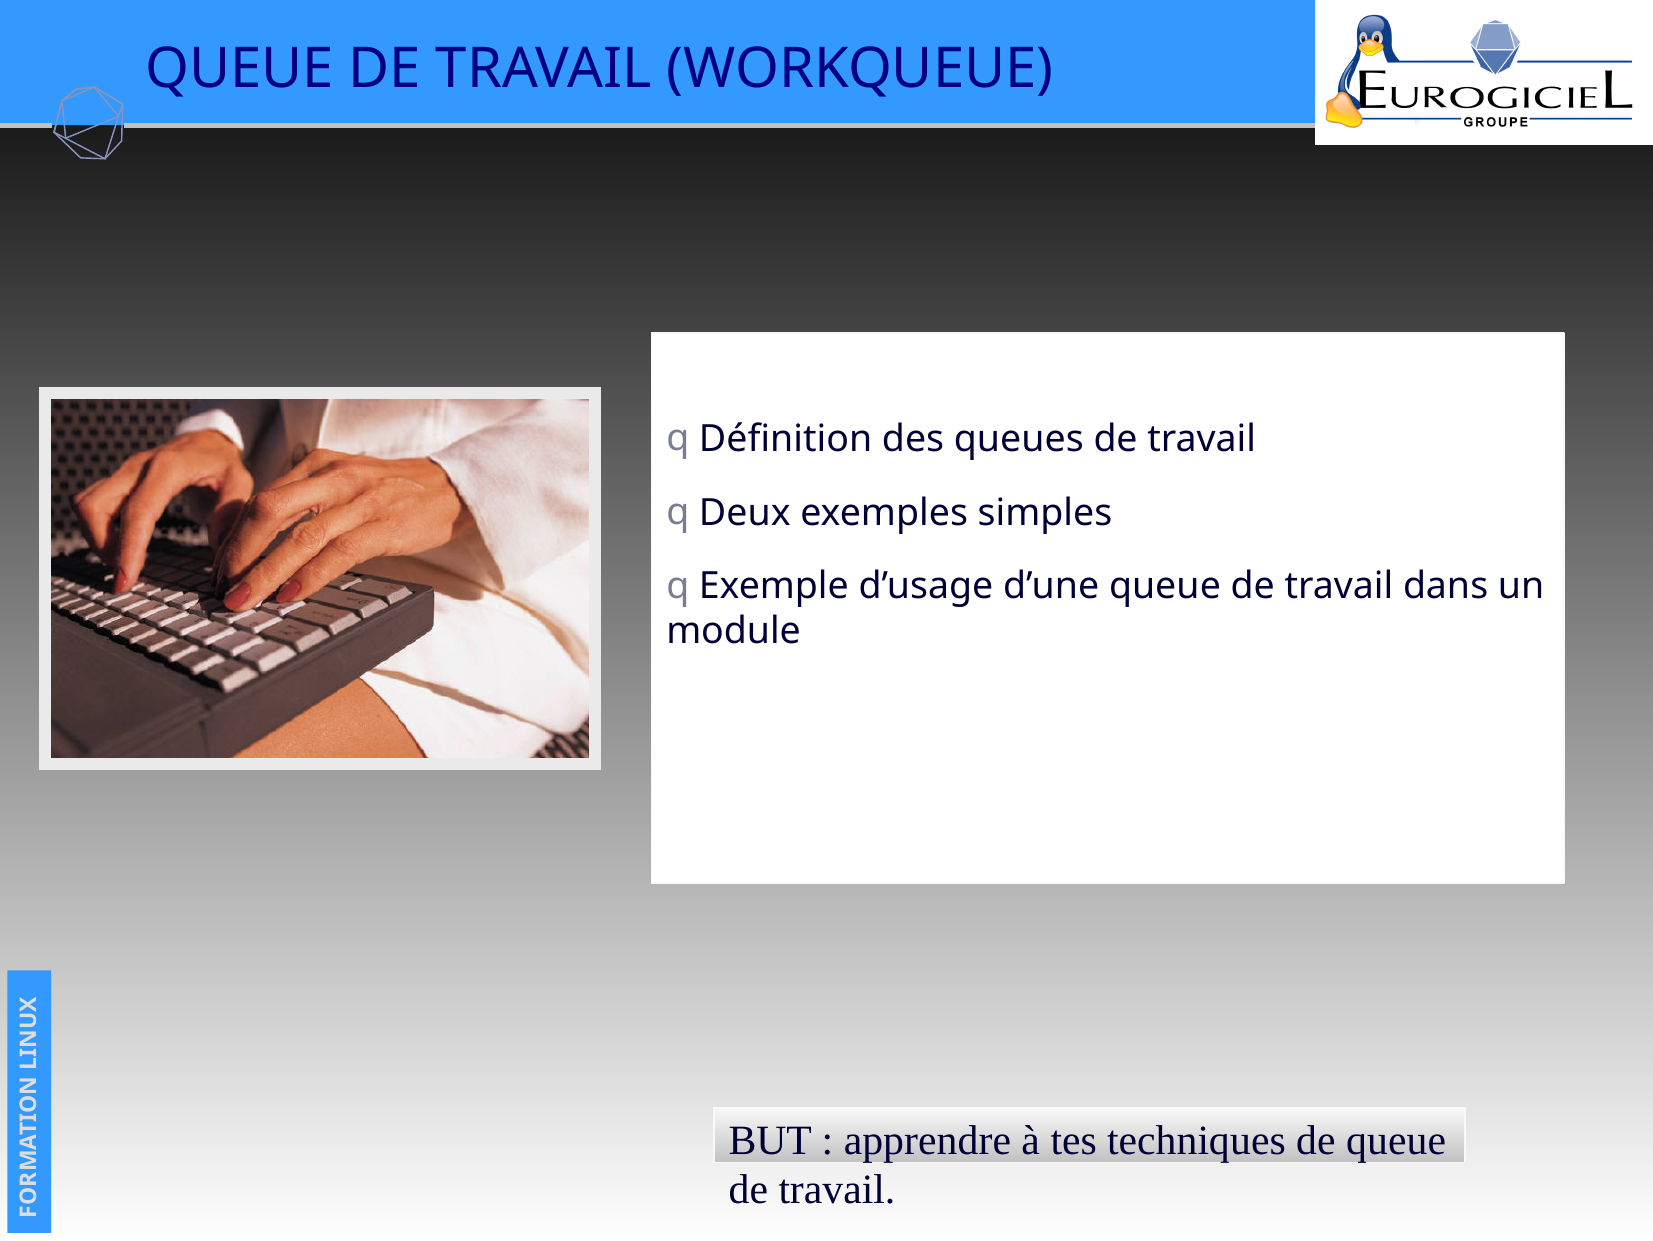

# QUEUE DE TRAVAIL (WORKQUEUE)
 Définition des queues de travail
 Deux exemples simples
 Exemple d’usage d’une queue de travail dans un module
BUT : apprendre à tes techniques de queue de travail.